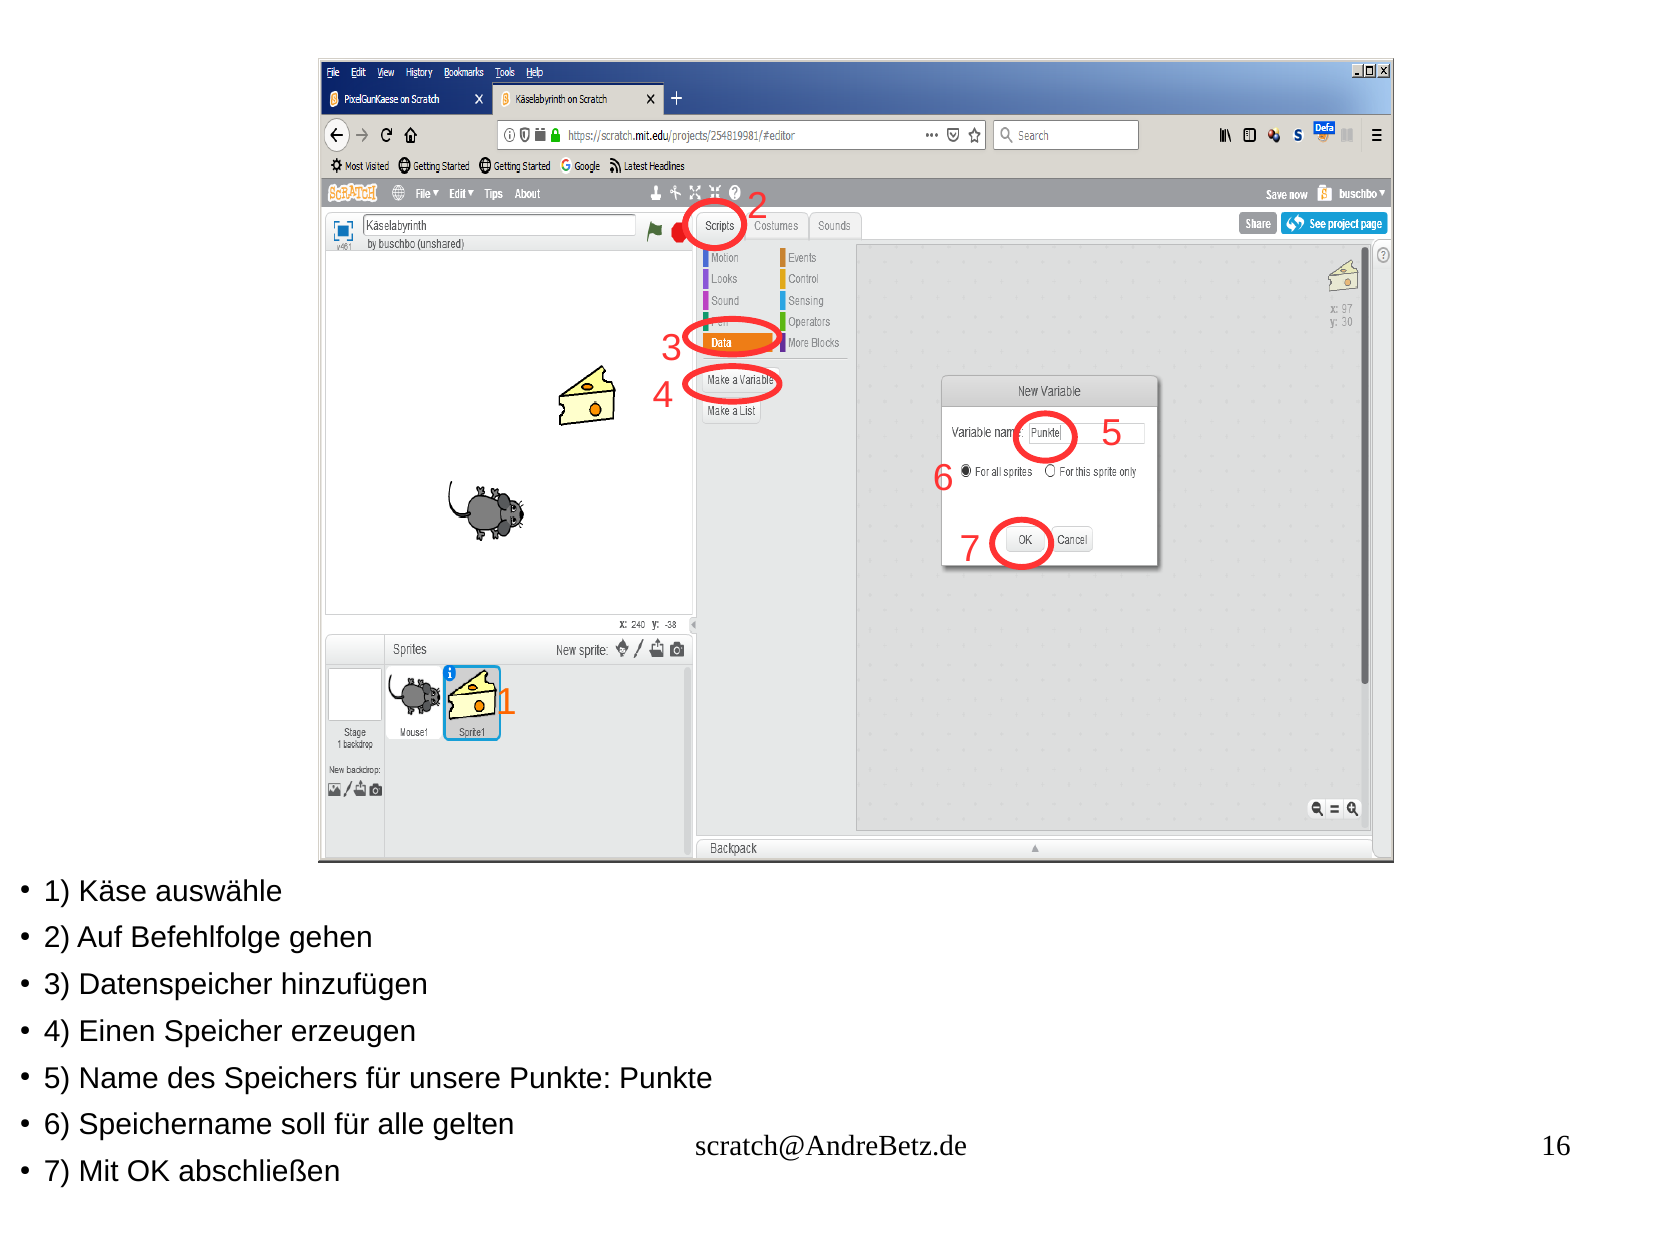

2
3
4
5
6
7
1
# 1) Käse auswähle
2) Auf Befehlfolge gehen
3) Datenspeicher hinzufügen
4) Einen Speicher erzeugen
5) Name des Speichers für unsere Punkte: Punkte
6) Speichername soll für alle gelten
7) Mit OK abschließen
 scratch@AndreBetz.de
16